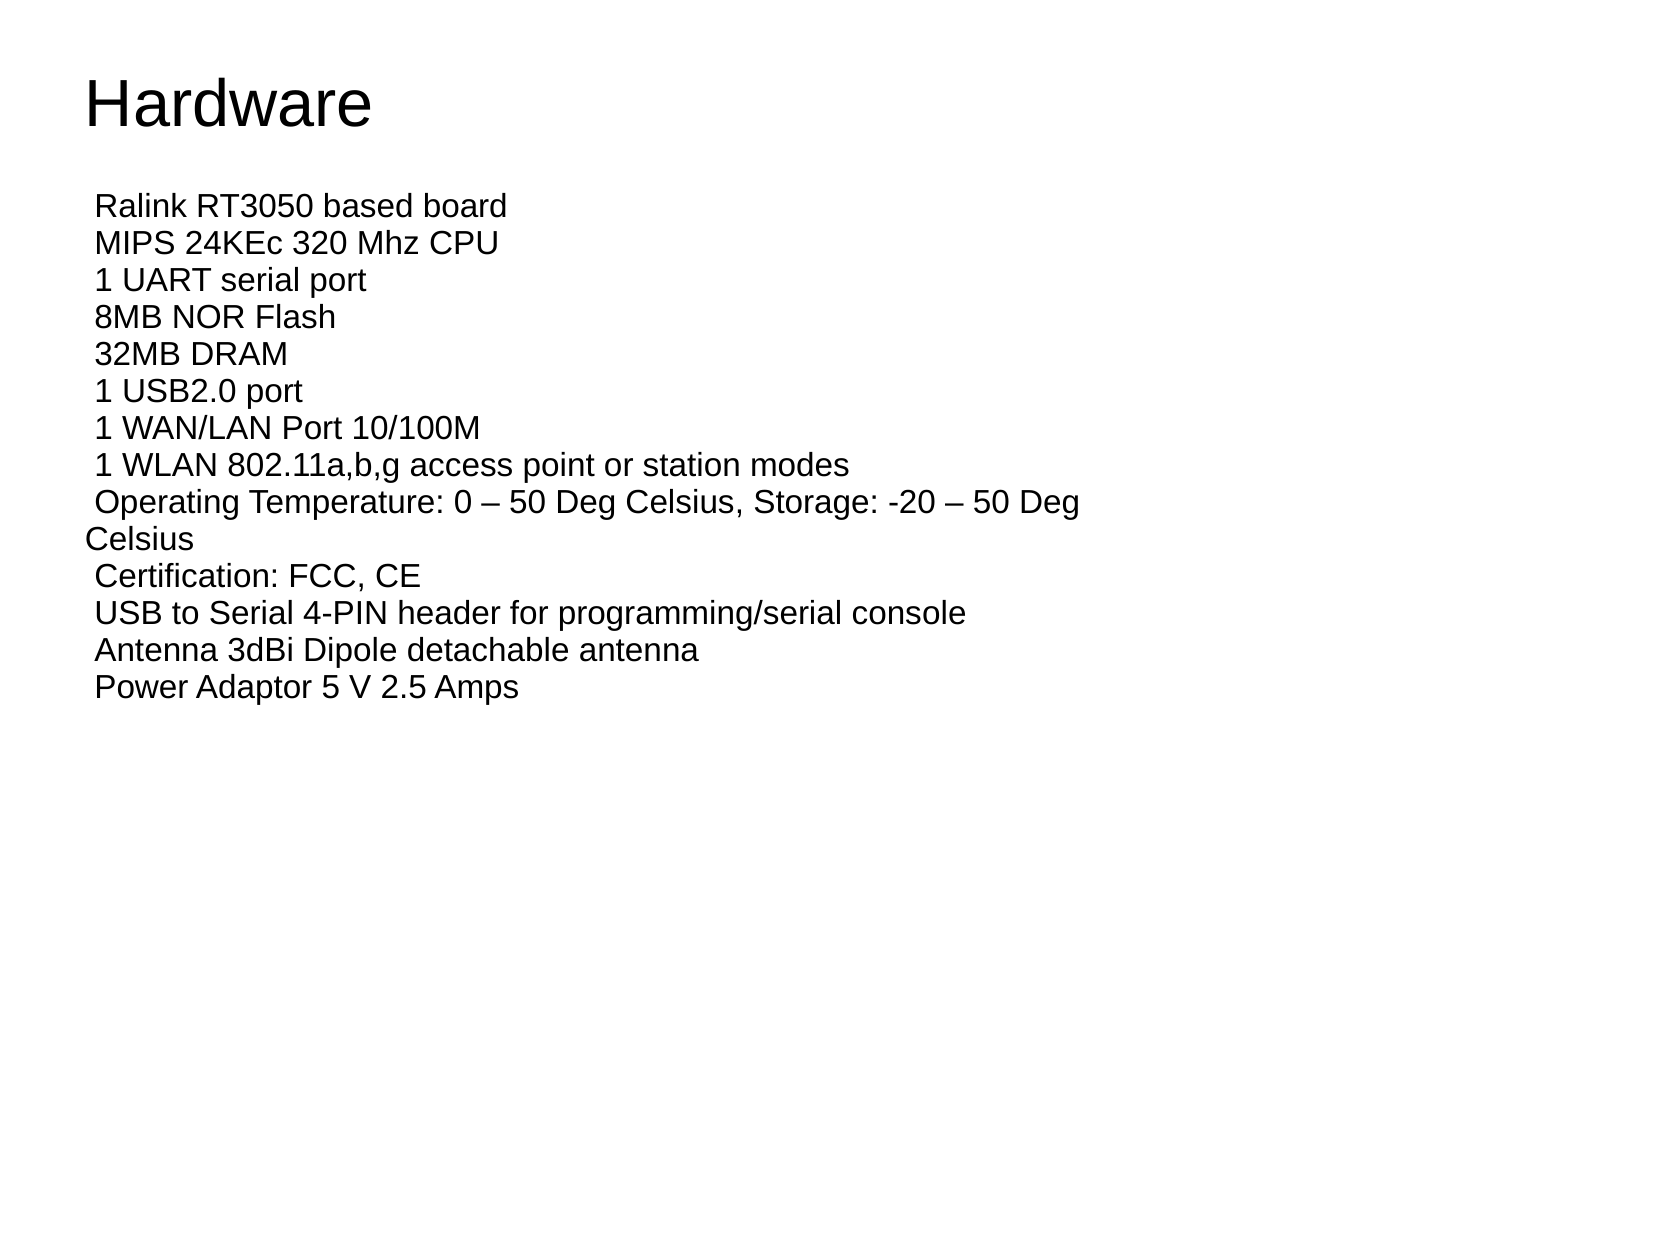

Hardware
 Ralink RT3050 based board
 MIPS 24KEc 320 Mhz CPU
 1 UART serial port
 8MB NOR Flash
 32MB DRAM
 1 USB2.0 port
 1 WAN/LAN Port 10/100M
 1 WLAN 802.11a,b,g access point or station modes
 Operating Temperature: 0 – 50 Deg Celsius, Storage: -20 – 50 Deg Celsius
 Certification: FCC, CE
 USB to Serial 4-PIN header for programming/serial console
 Antenna 3dBi Dipole detachable antenna
 Power Adaptor 5 V 2.5 Amps